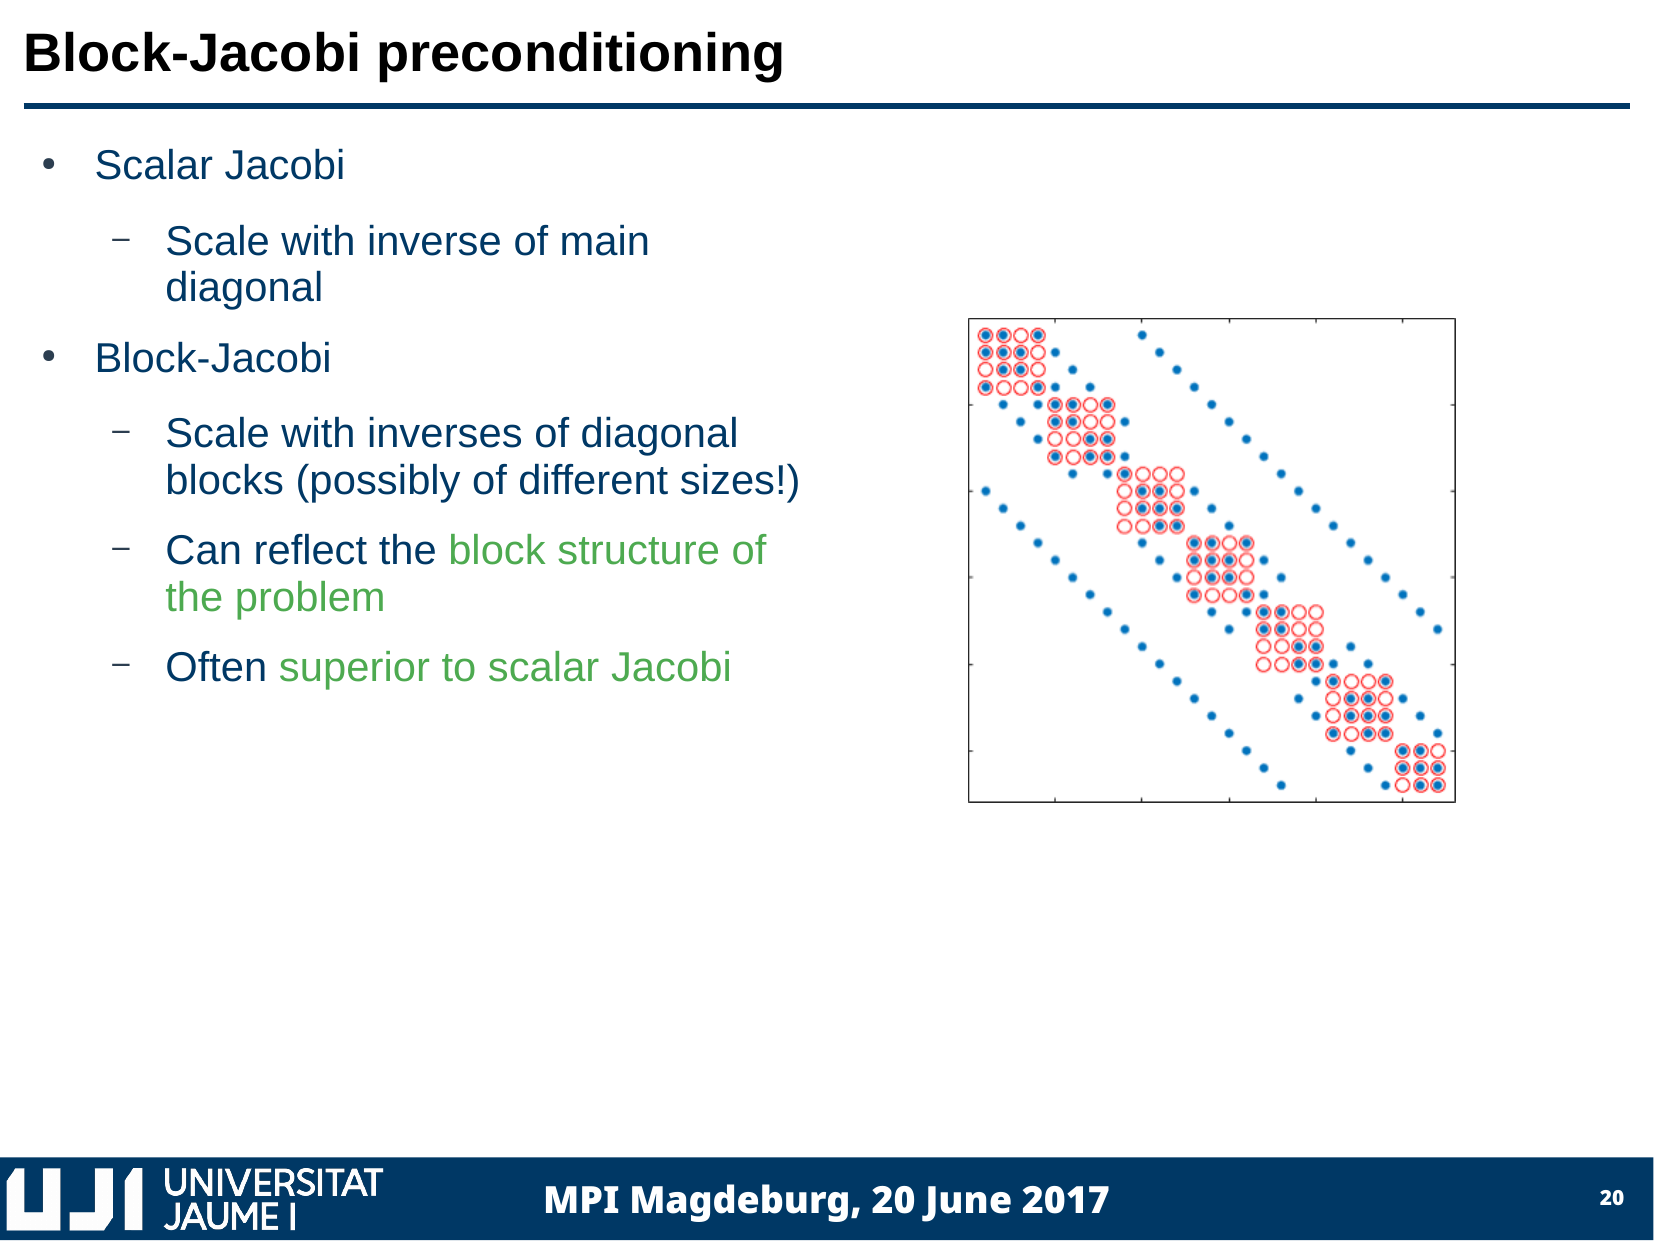

# Block-Jacobi preconditioning
Scalar Jacobi
Scale with inverse of main diagonal
Block-Jacobi
Scale with inverses of diagonal blocks (possibly of different sizes!)
Can reflect the block structure of the problem
Often superior to scalar Jacobi
MPI Magdeburg, 20 June 2017
20